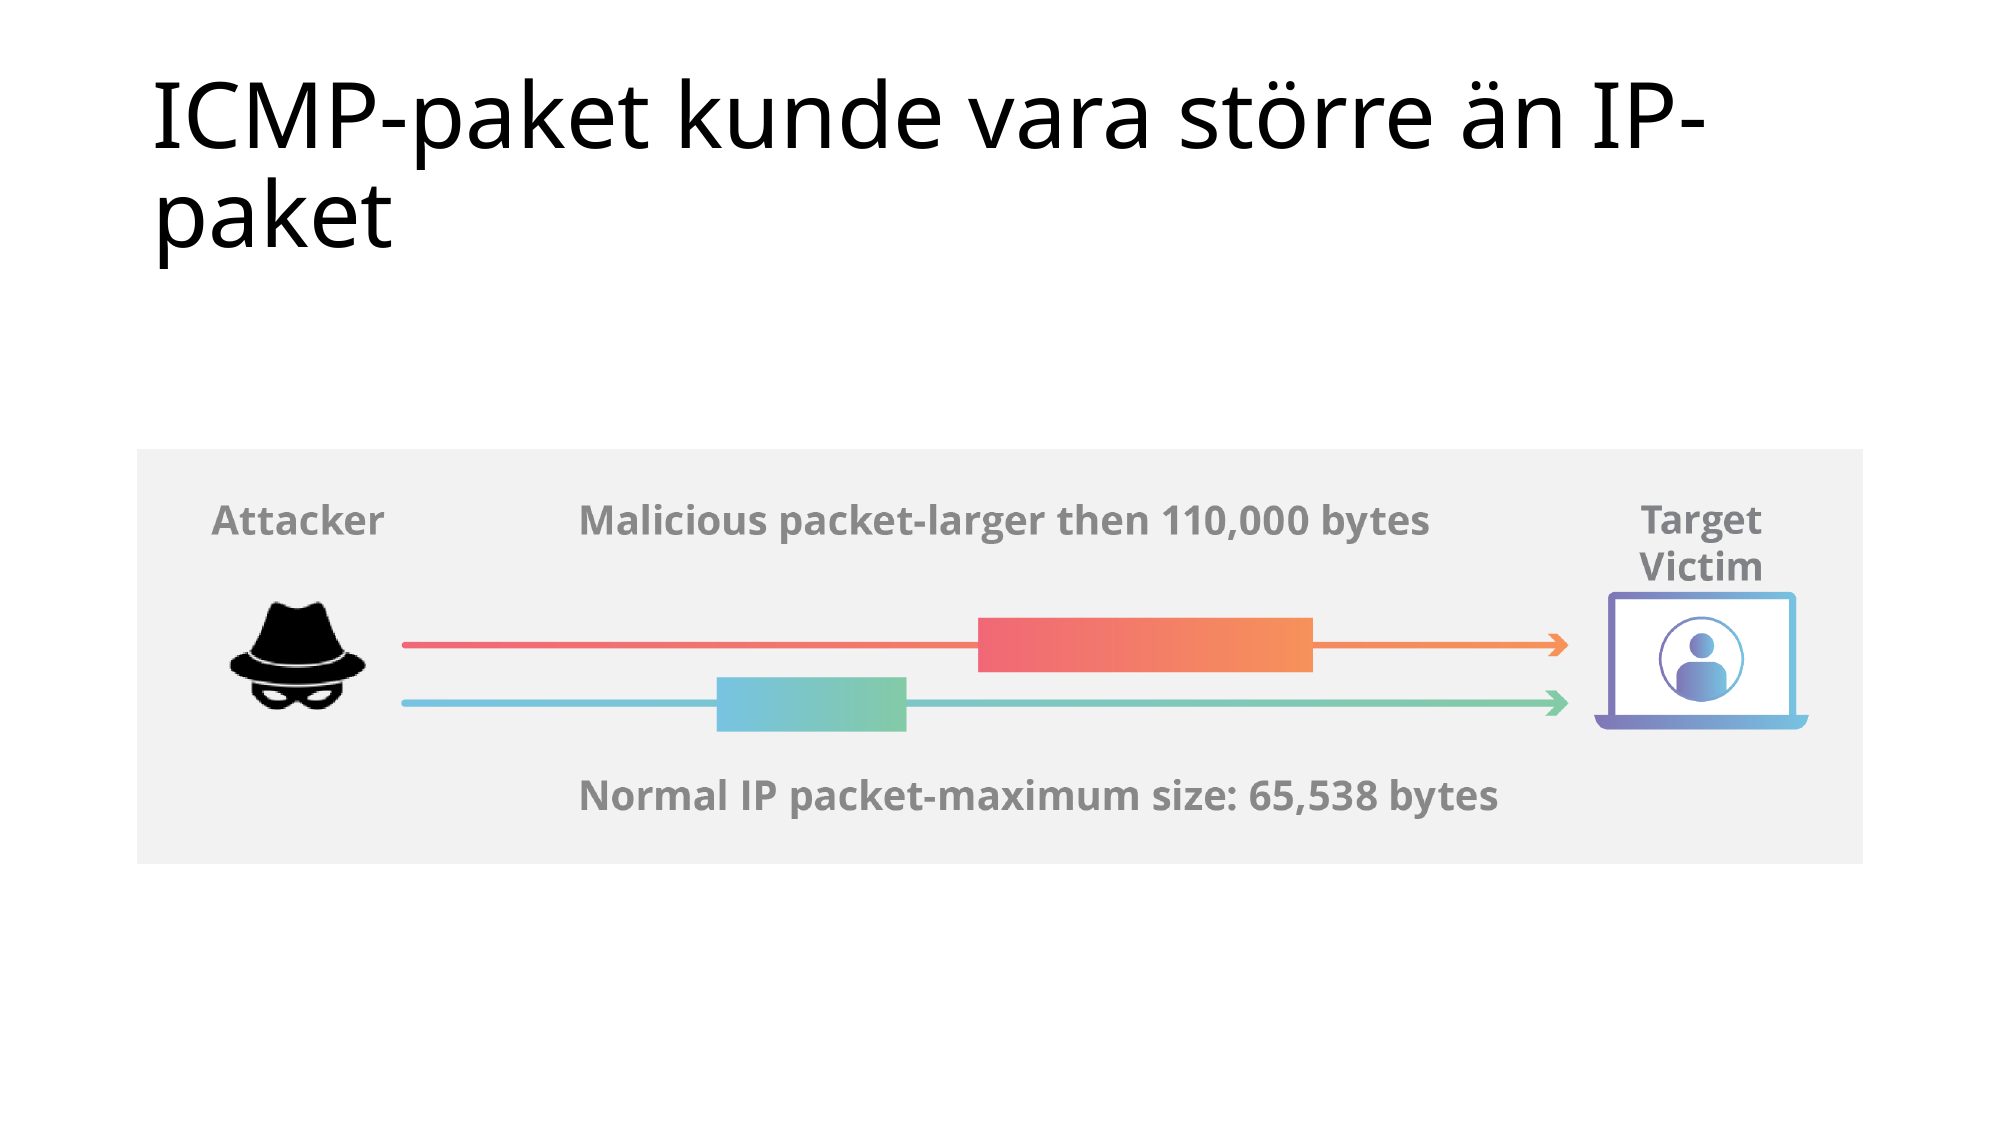

# ICMP-paket kunde vara större än IP-paket